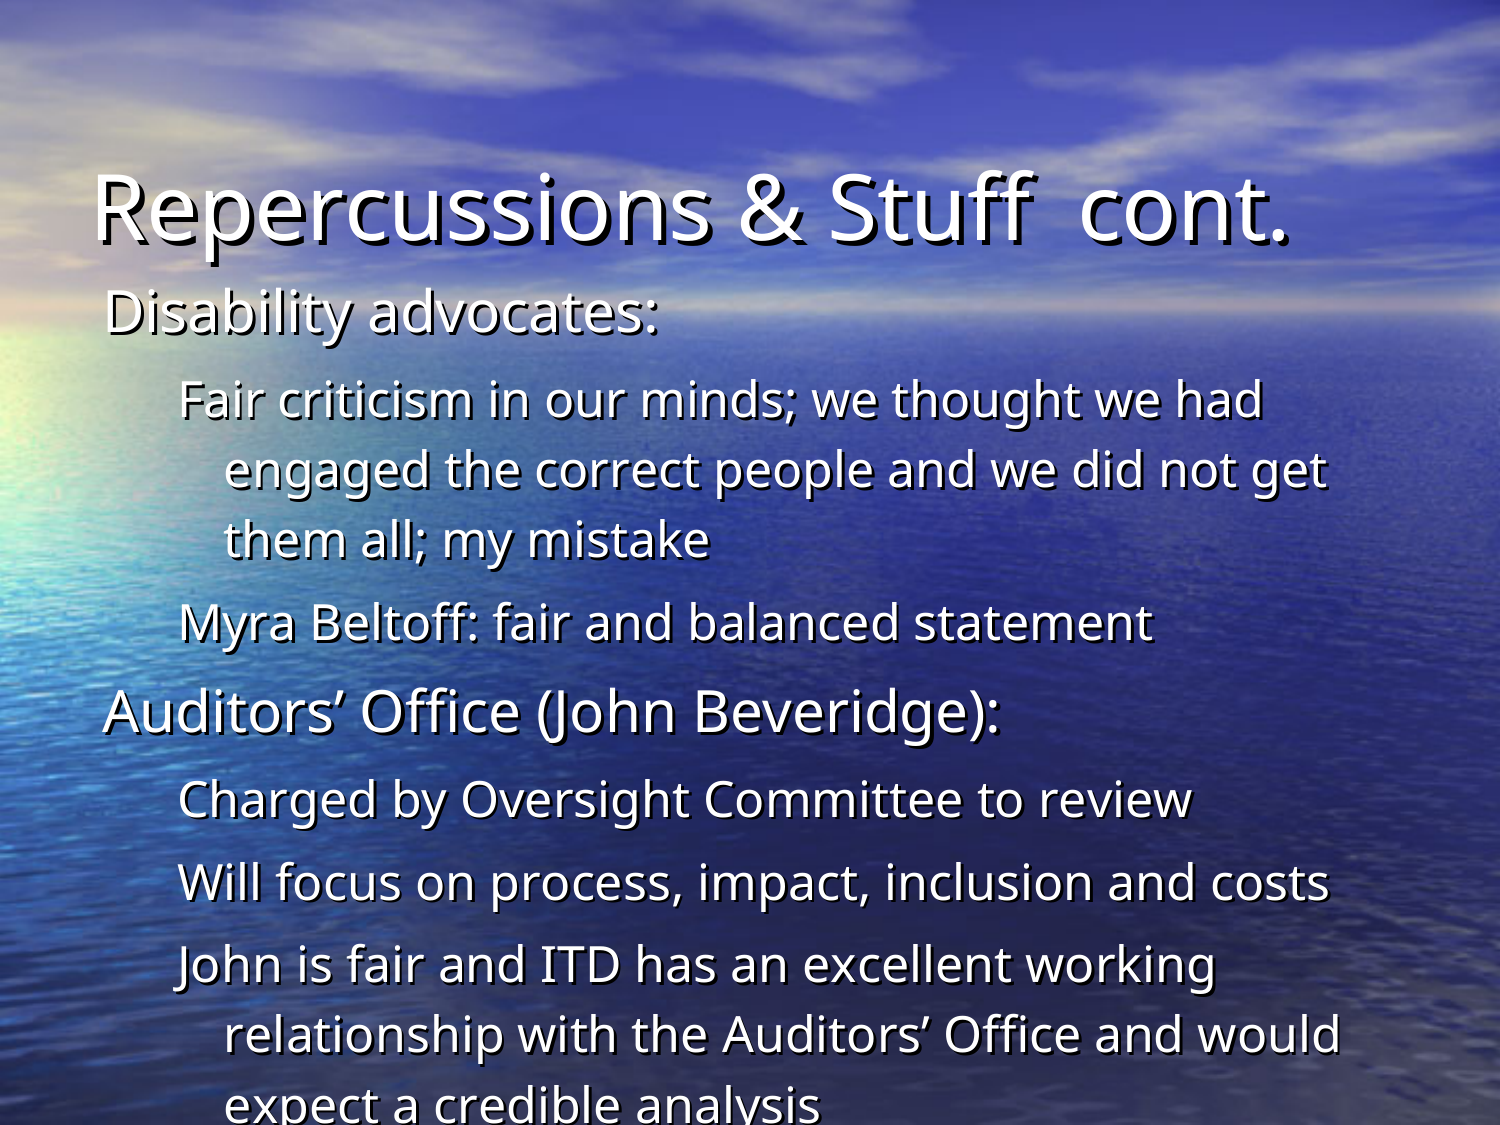

# Repercussions & Stuff cont.
Disability advocates:
Fair criticism in our minds; we thought we had engaged the correct people and we did not get them all; my mistake
Myra Beltoff: fair and balanced statement
Auditors’ Office (John Beveridge):
Charged by Oversight Committee to review
Will focus on process, impact, inclusion and costs
John is fair and ITD has an excellent working relationship with the Auditors’ Office and would expect a credible analysis